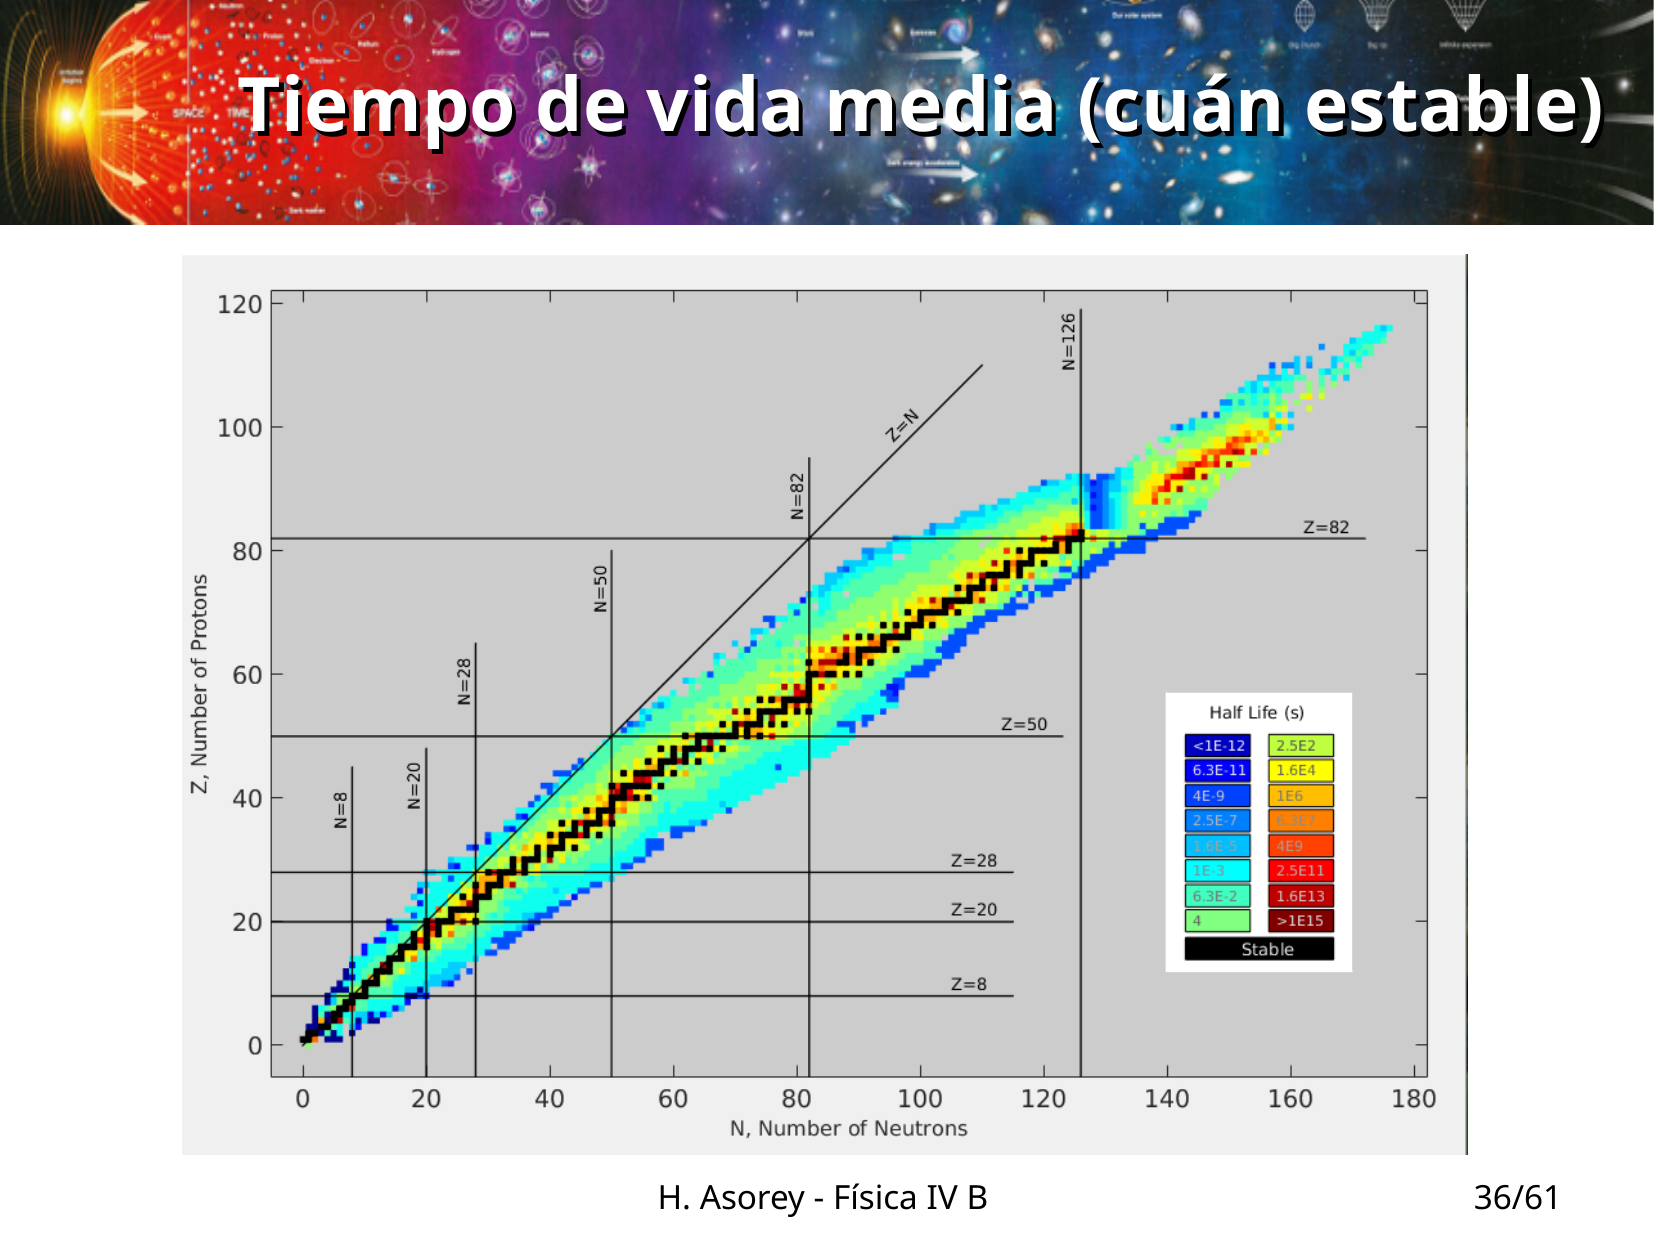

# Tiempo de vida media (cuán estable)
H. Asorey - Física IV B
36